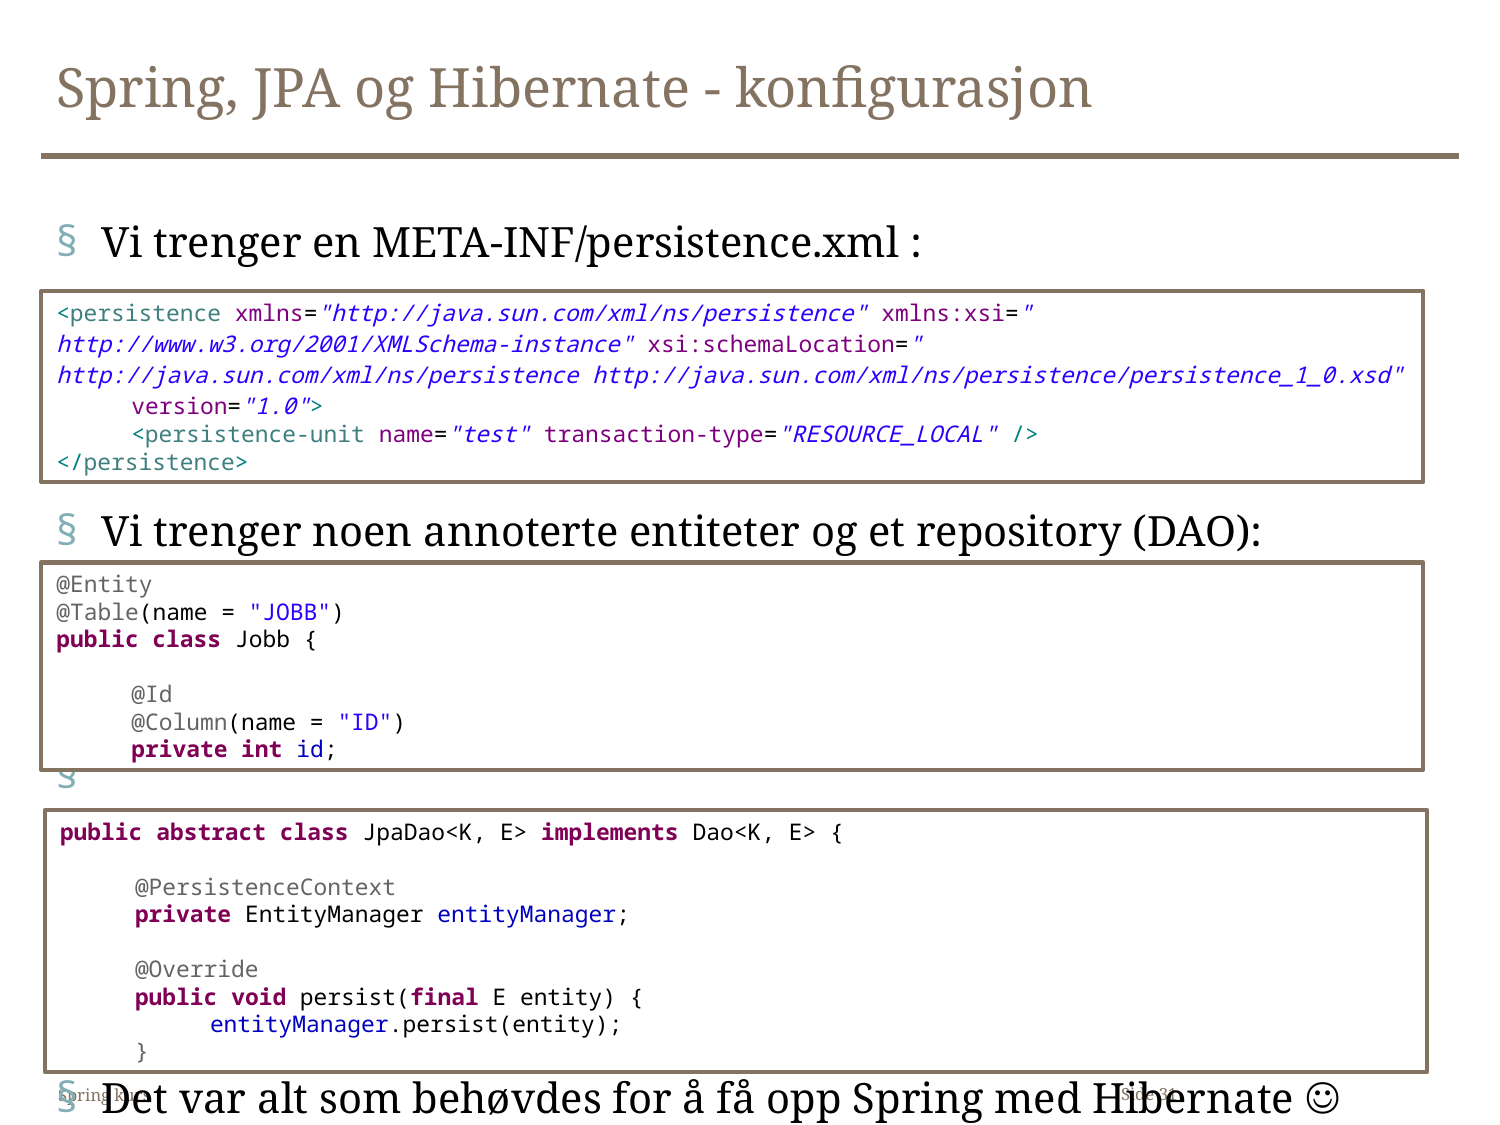

# Spring, JPA og Hibernate - konfigurasjon
Vi trenger en META-INF/persistence.xml :
Vi trenger noen annoterte entiteter og et repository (DAO):
Det var alt som behøvdes for å få opp Spring med Hibernate 
<persistence xmlns="http://java.sun.com/xml/ns/persistence" xmlns:xsi="http://www.w3.org/2001/XMLSchema-instance" xsi:schemaLocation="http://java.sun.com/xml/ns/persistence http://java.sun.com/xml/ns/persistence/persistence_1_0.xsd"
	version="1.0">
	<persistence-unit name="test" transaction-type="RESOURCE_LOCAL" />
</persistence>
@Entity
@Table(name = "JOBB")
public class Jobb {
	@Id
	@Column(name = "ID")
	private int id;
public abstract class JpaDao<K, E> implements Dao<K, E> {
	@PersistenceContext
	private EntityManager entityManager;
	@Override
	public void persist(final E entity) {
		entityManager.persist(entity);
	}
Spring kurs
Side